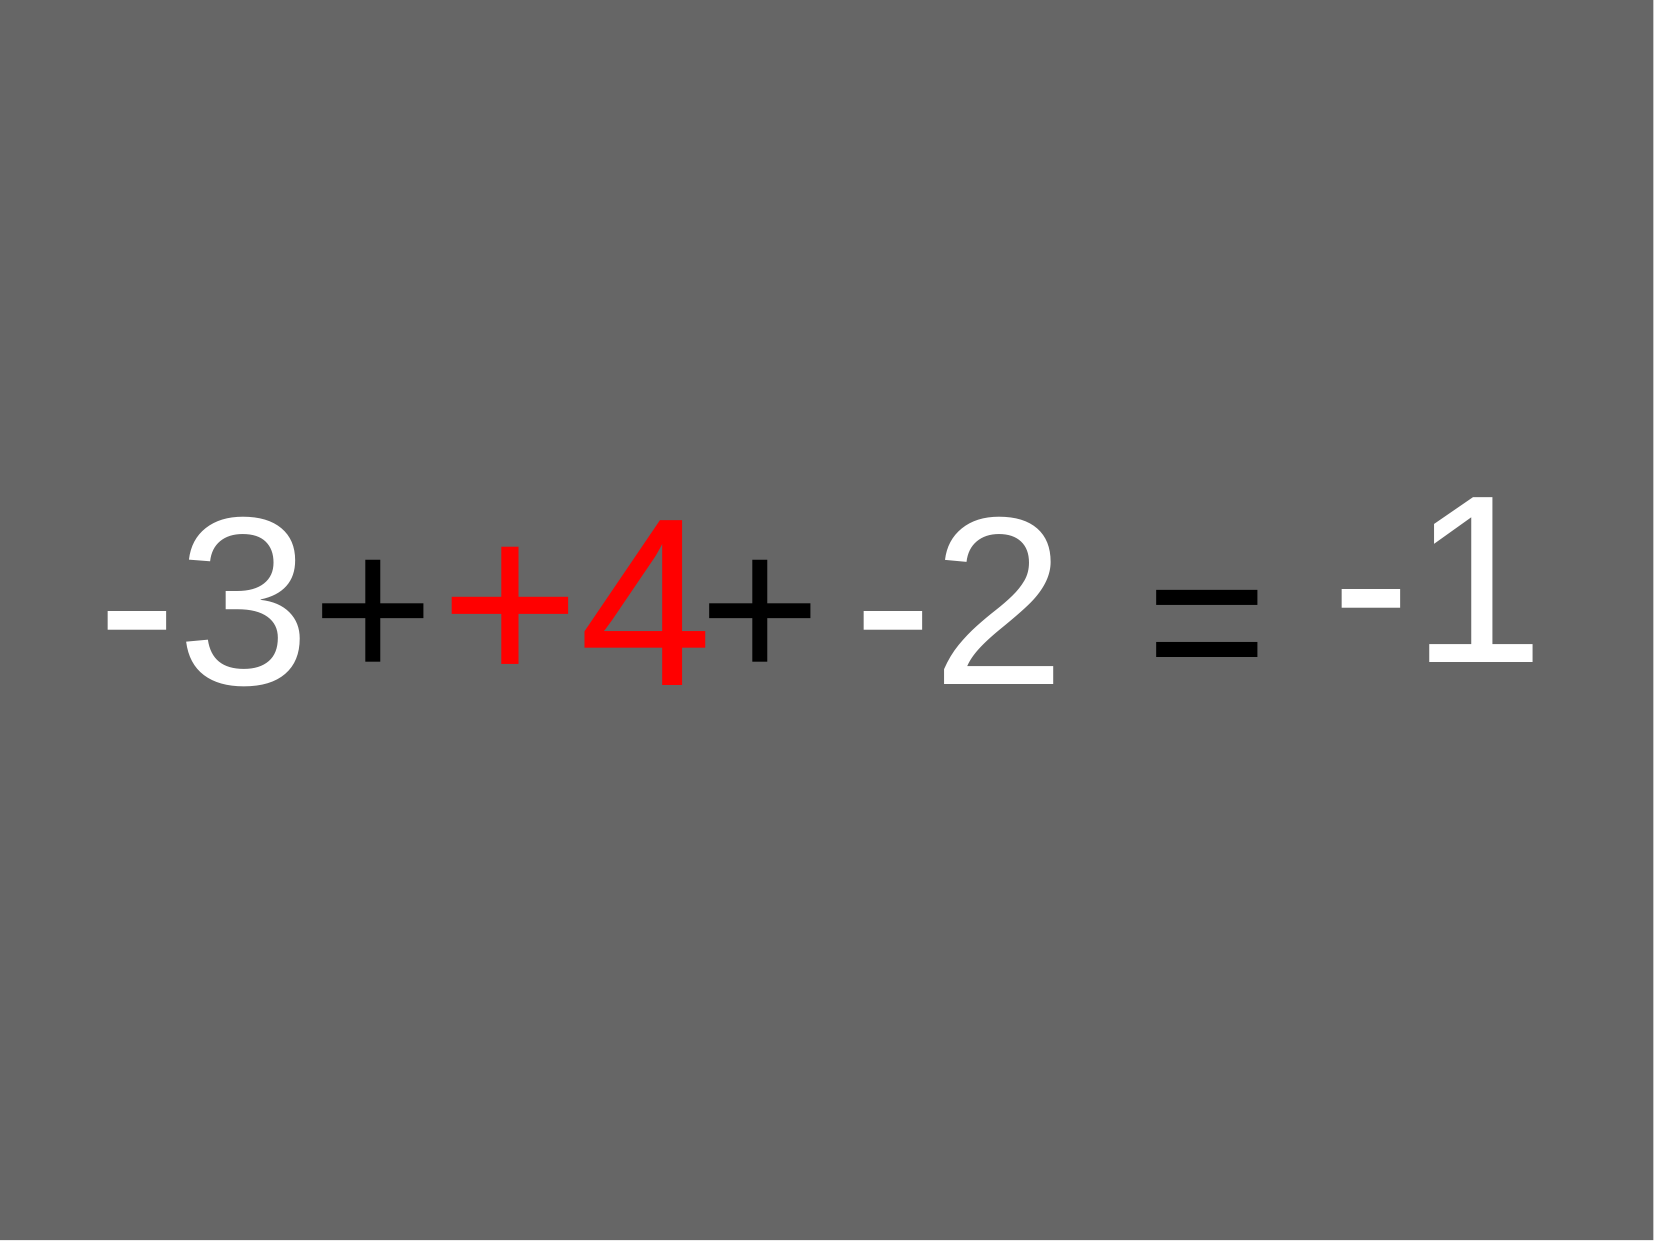

-1
-3
-2
+4
+
+
=